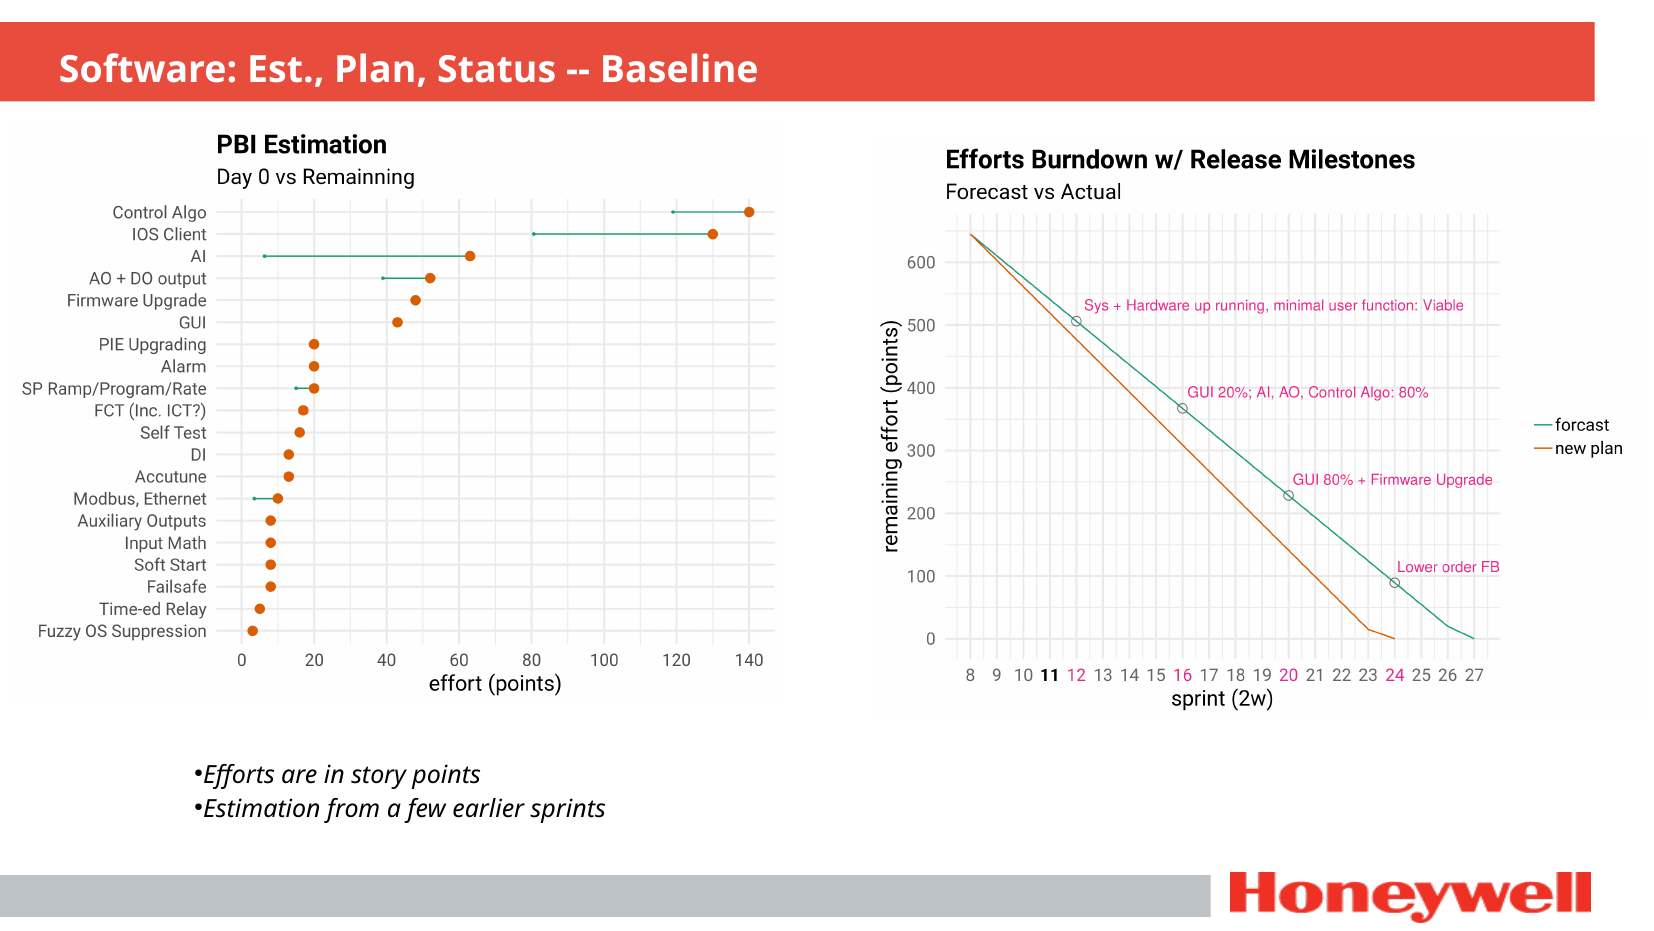

# Software: Est., Plan, Status -- Baseline
Efforts are in story points
Estimation from a few earlier sprints